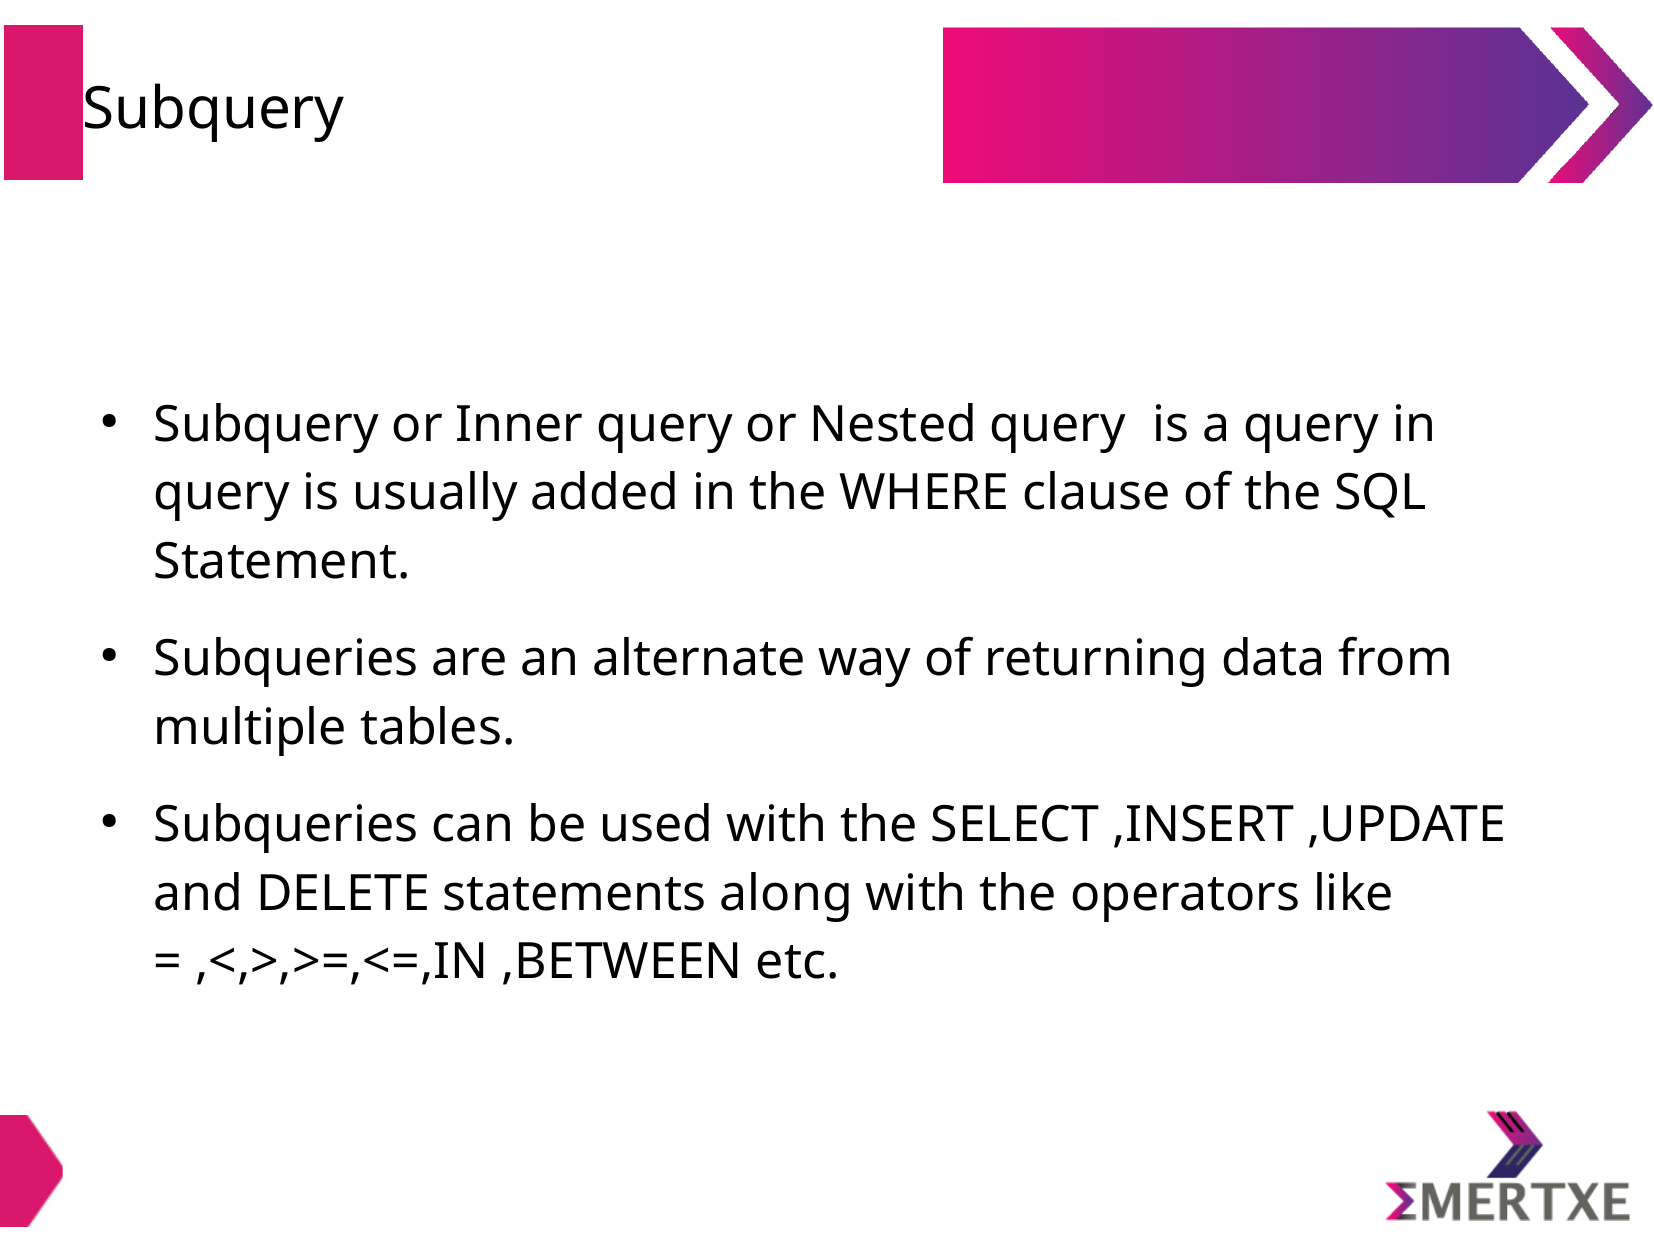

# Subquery
Subquery or Inner query or Nested query is a query in query is usually added in the WHERE clause of the SQL Statement.
Subqueries are an alternate way of returning data from multiple tables.
Subqueries can be used with the SELECT ,INSERT ,UPDATE and DELETE statements along with the operators like = ,<,>,>=,<=,IN ,BETWEEN etc.